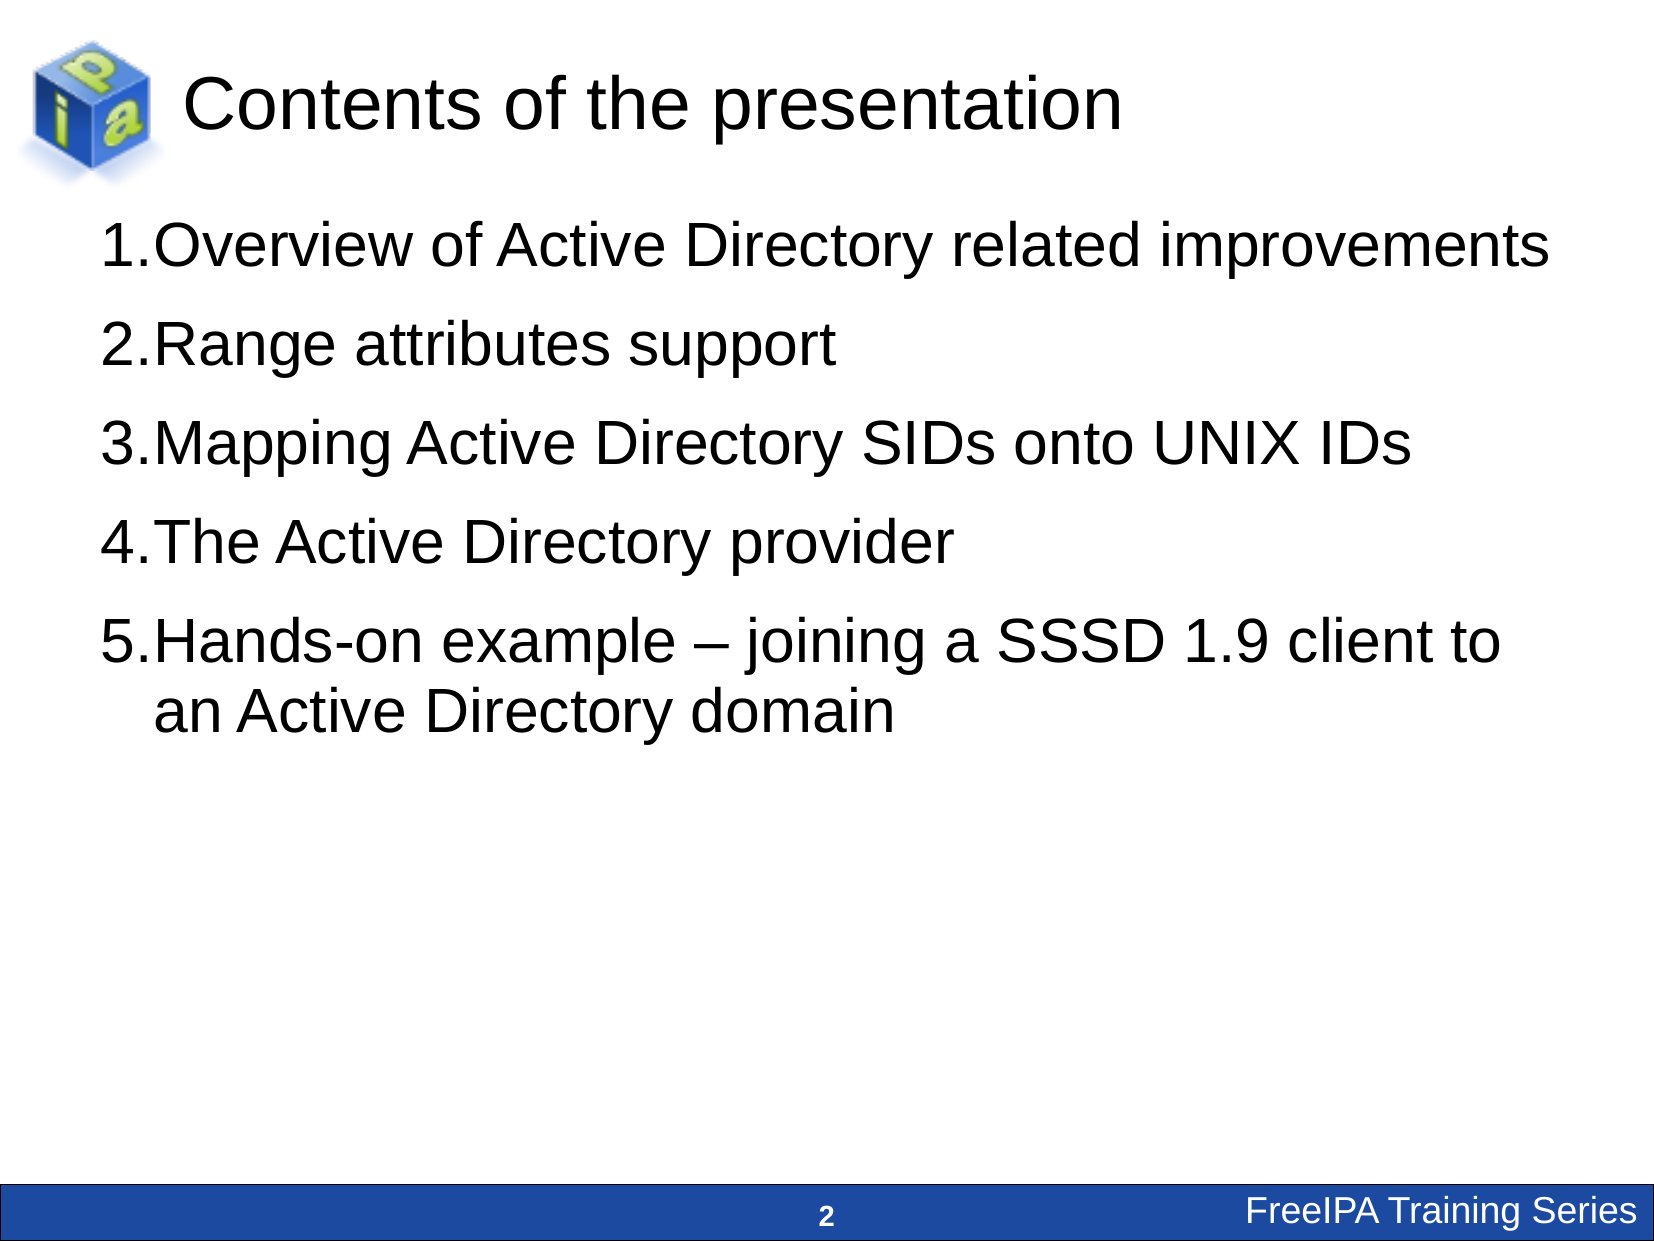

# Contents of the presentation
Overview of Active Directory related improvements
Range attributes support
Mapping Active Directory SIDs onto UNIX IDs
The Active Directory provider
Hands-on example – joining a SSSD 1.9 client to an Active Directory domain
2